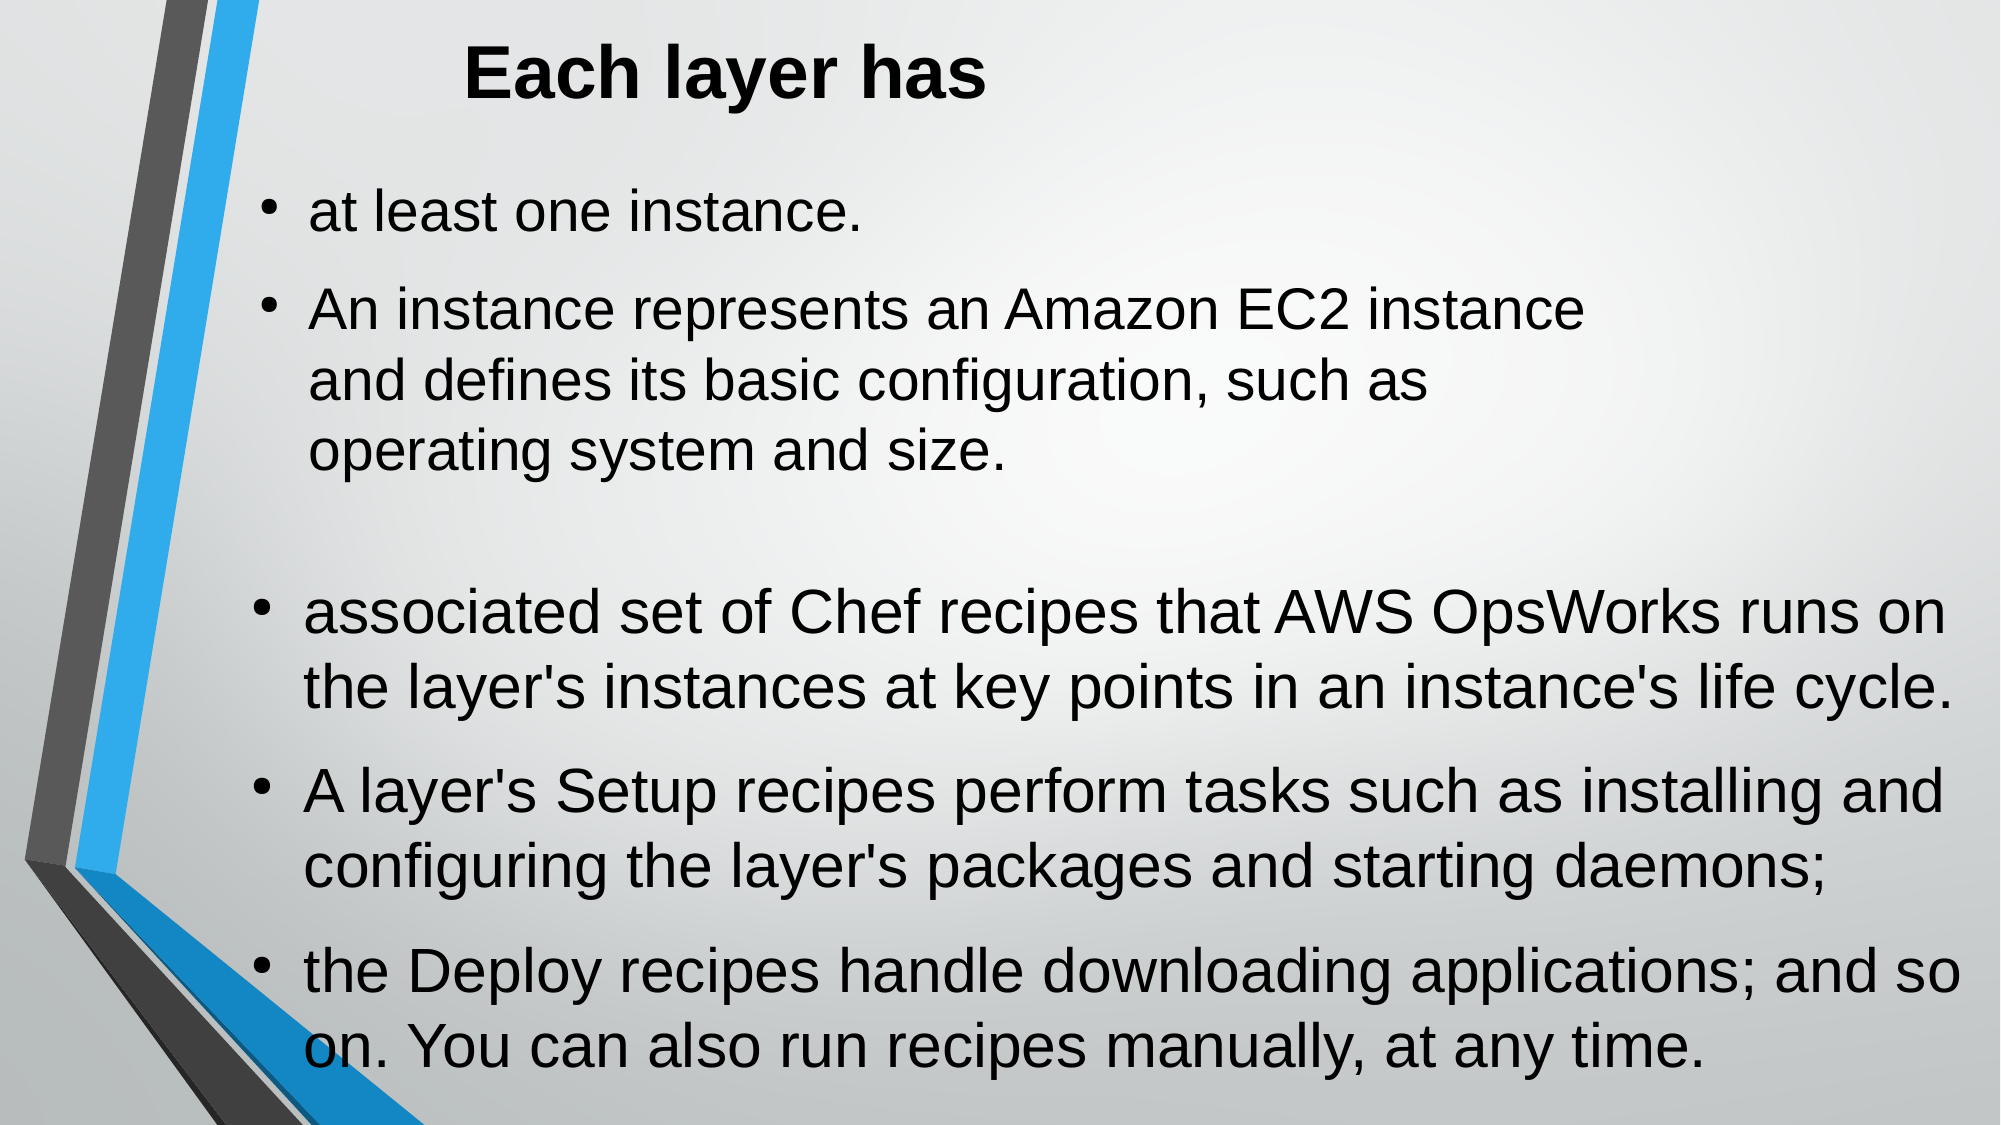

Each layer has
# at least one instance.
An instance represents an Amazon EC2 instance and defines its basic configuration, such as operating system and size.
associated set of Chef recipes that AWS OpsWorks runs on the layer's instances at key points in an instance's life cycle.
A layer's Setup recipes perform tasks such as installing and configuring the layer's packages and starting daemons;
the Deploy recipes handle downloading applications; and so on. You can also run recipes manually, at any time.